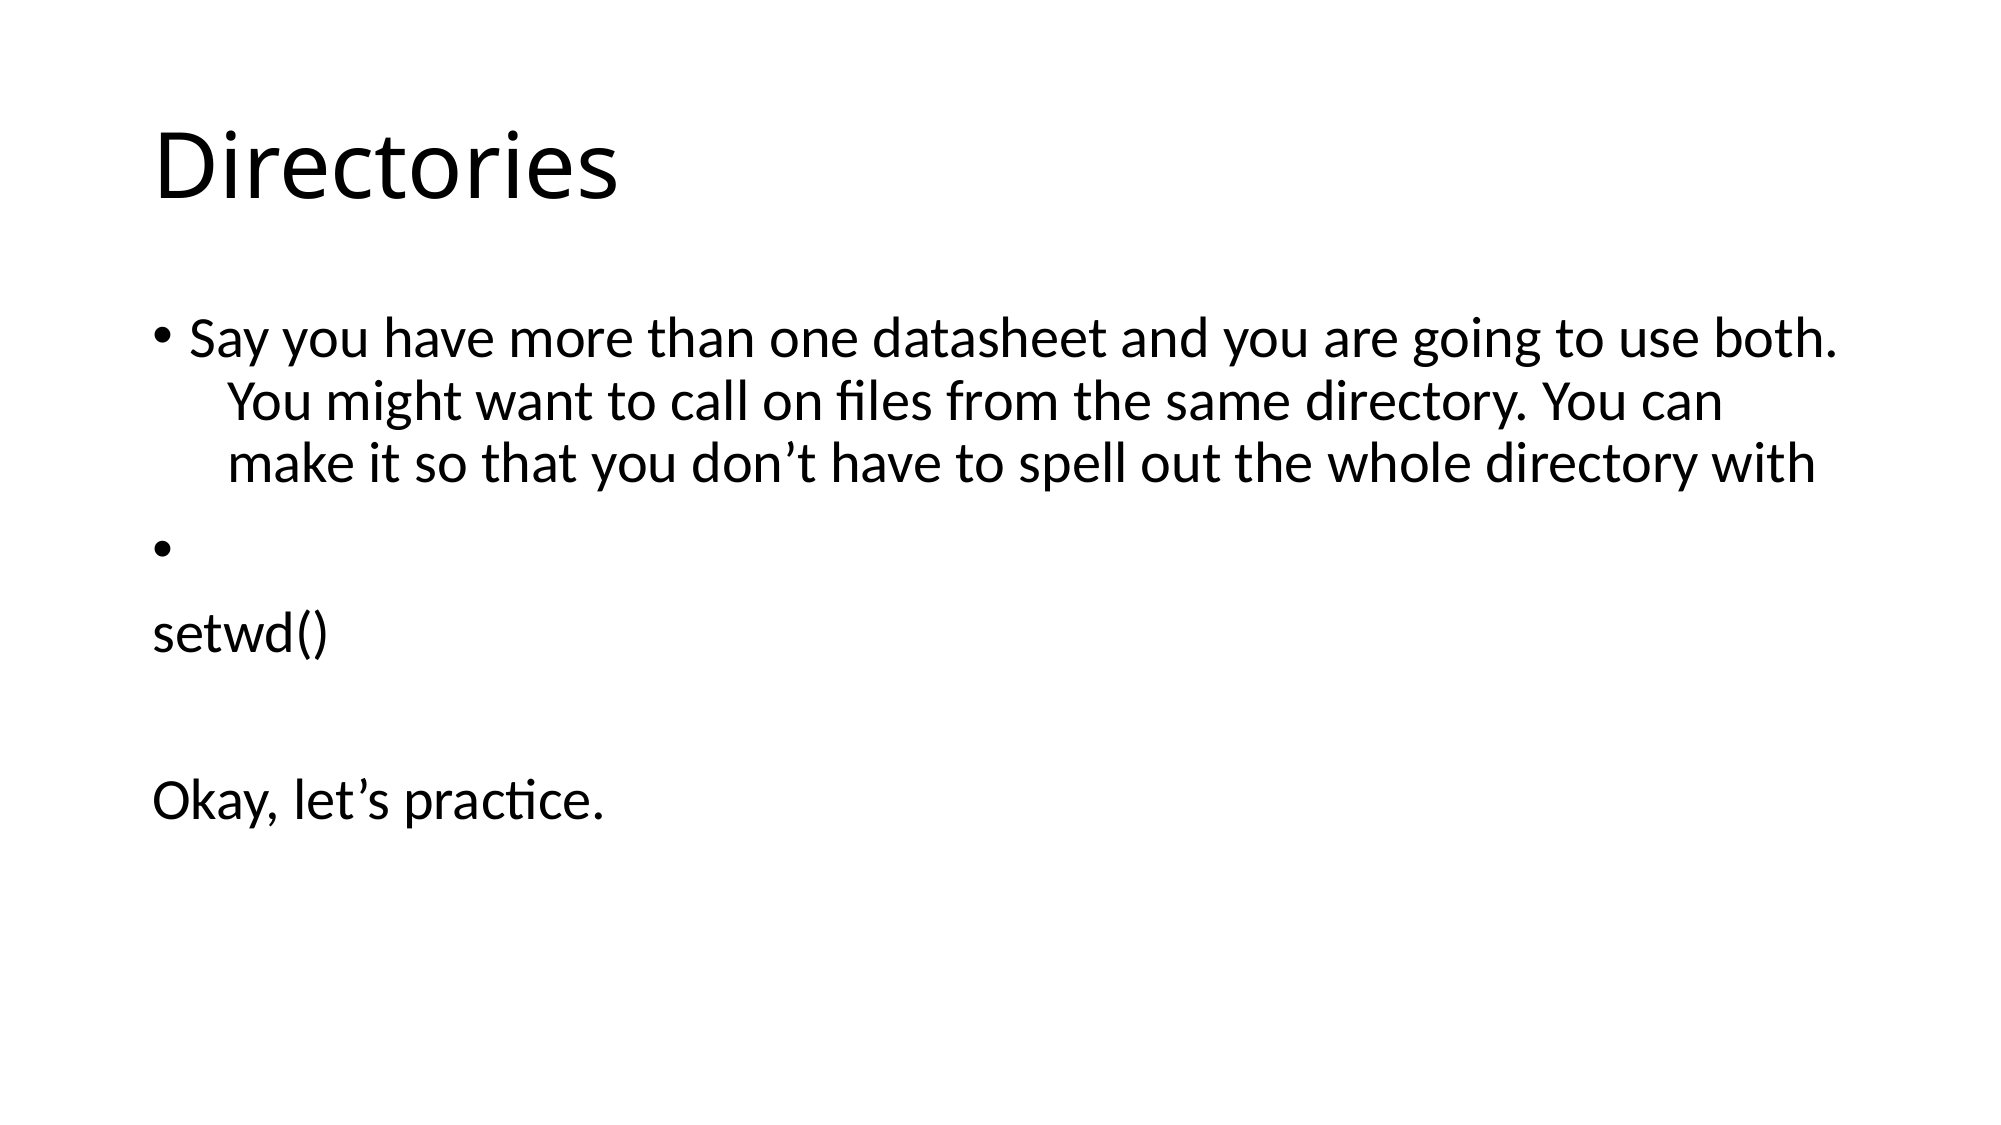

# Directories
Say you have more than one datasheet and you are going to use both. You might want to call on files from the same directory. You can make it so that you don’t have to spell out the whole directory with
setwd()
Okay, let’s practice.